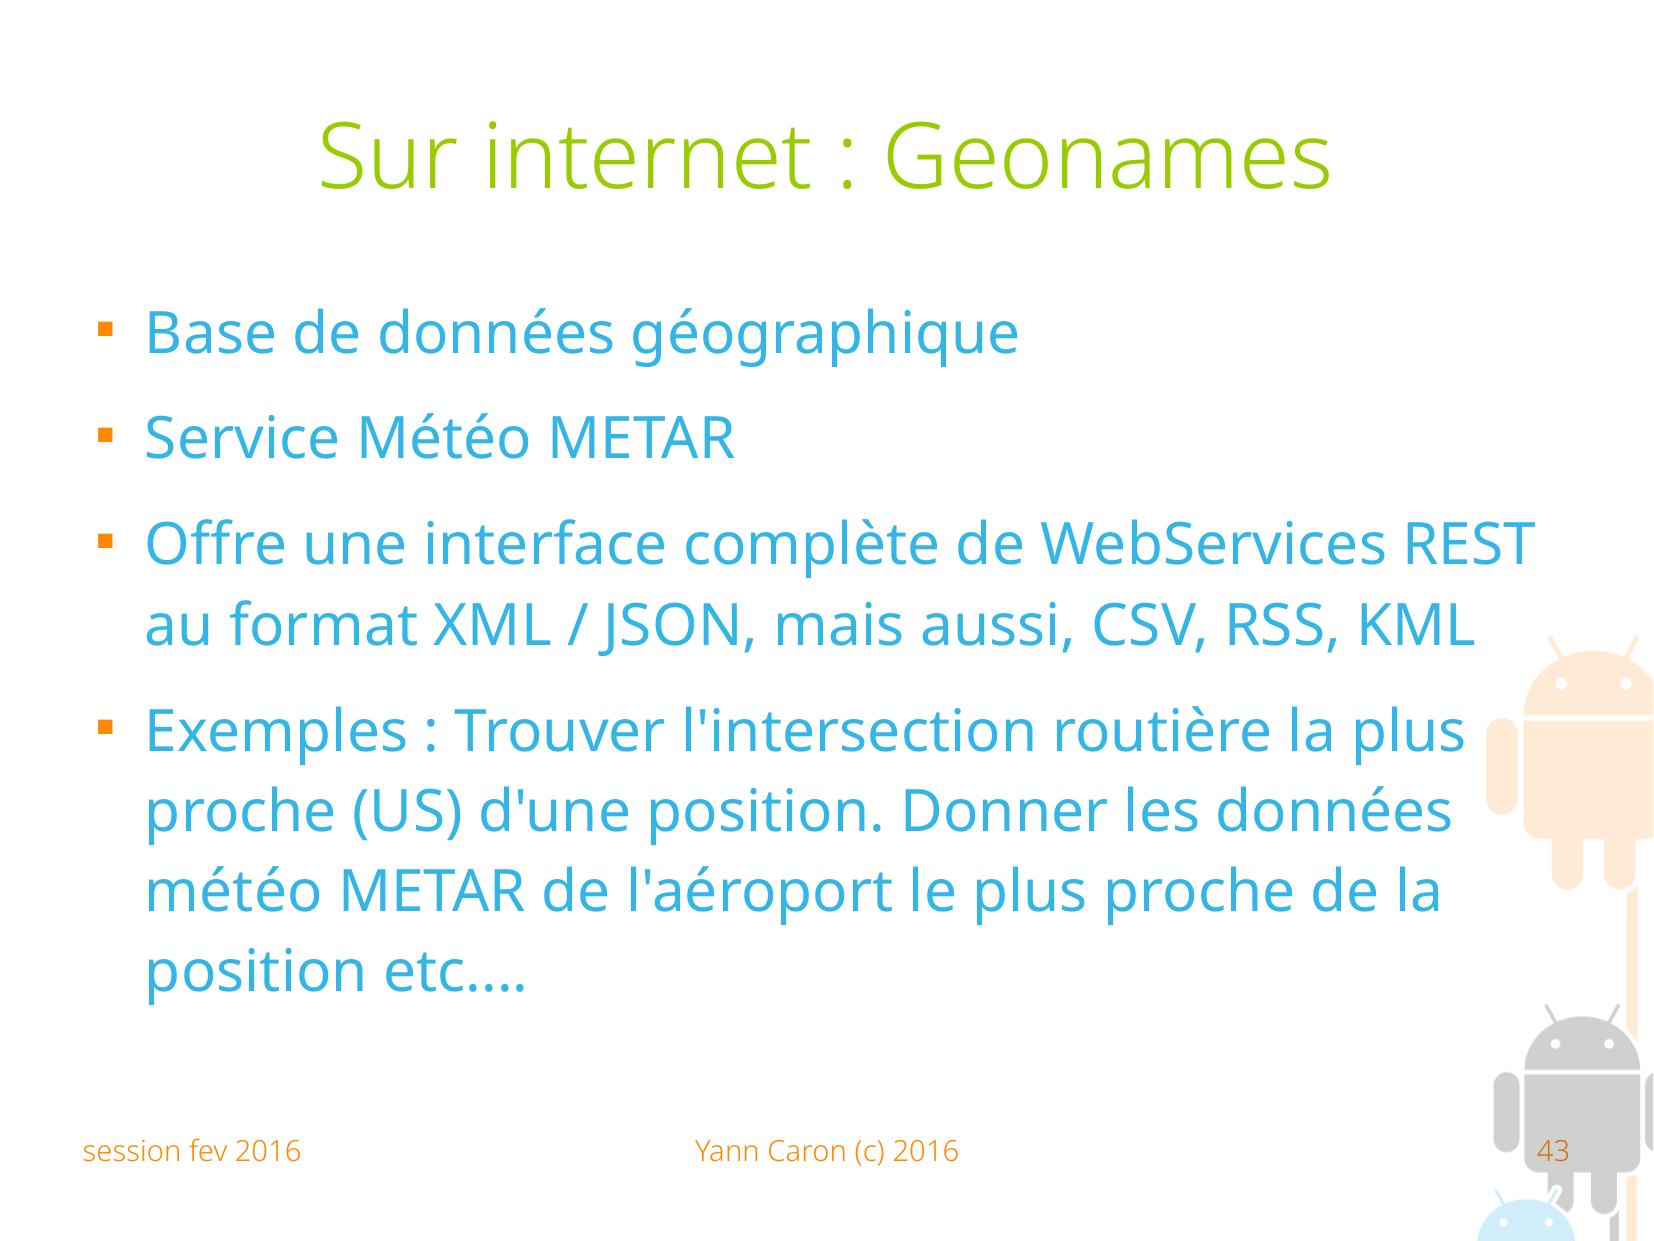

# Sur internet : Geonames
Base de données géographique
Service Météo METAR
Offre une interface complète de WebServices REST au format XML / JSON, mais aussi, CSV, RSS, KML
Exemples : Trouver l'intersection routière la plus proche (US) d'une position. Donner les données météo METAR de l'aéroport le plus proche de la position etc....
session fev 2016
Yann Caron (c) 2016
43